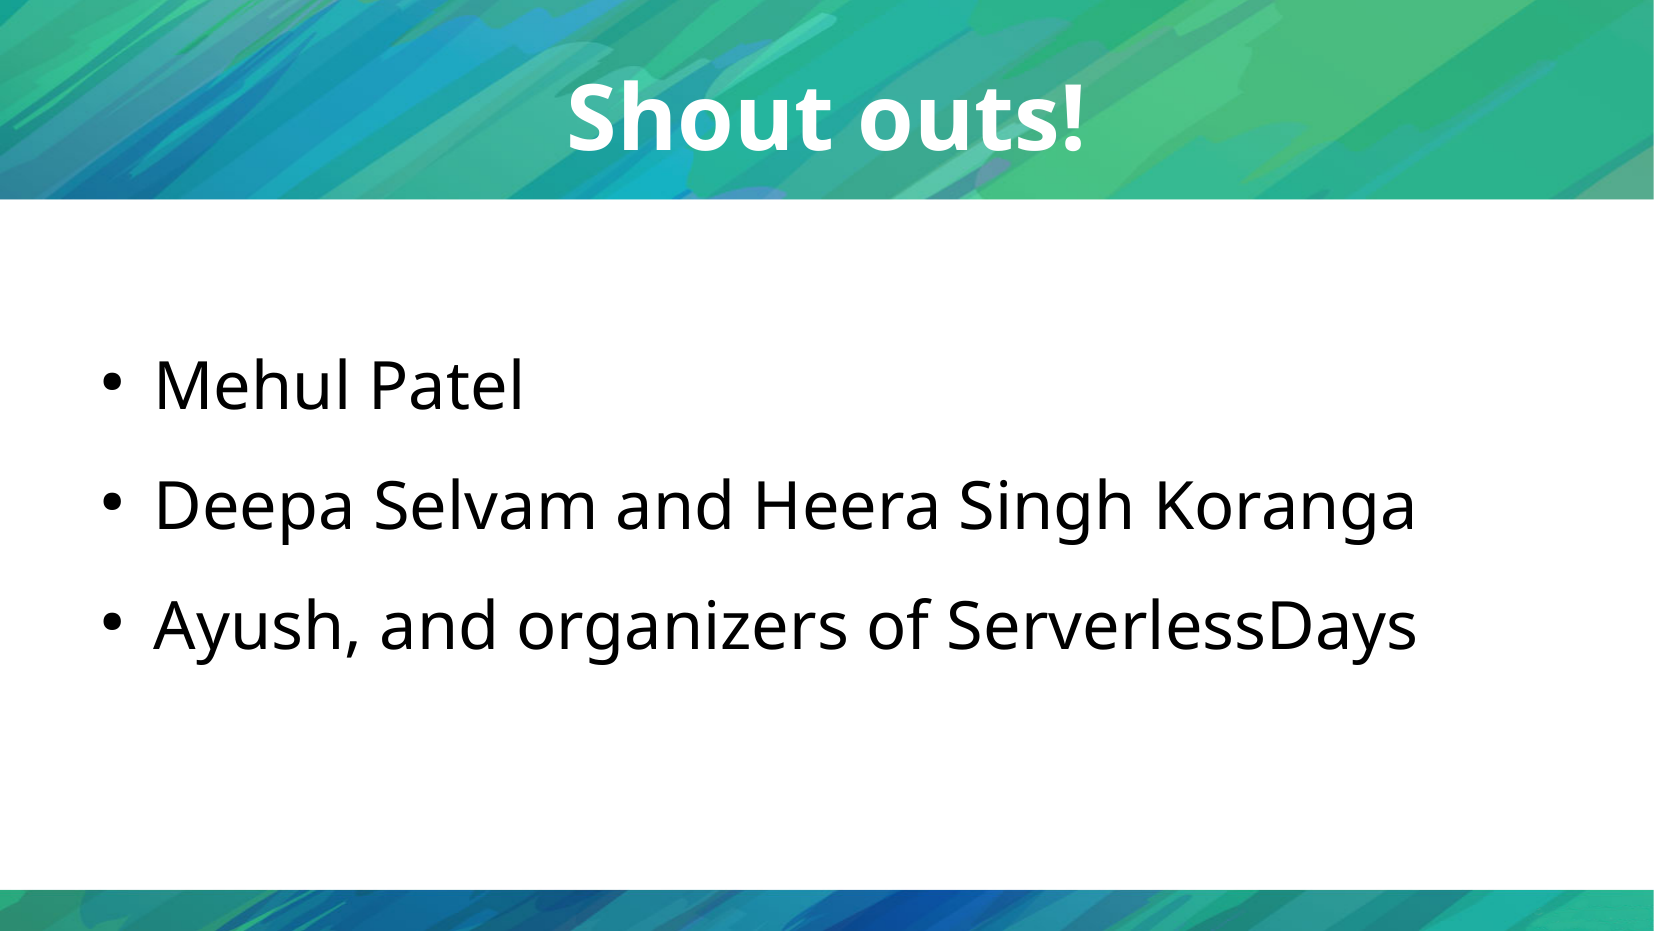

# Shout outs!
Mehul Patel
Deepa Selvam and Heera Singh Koranga
Ayush, and organizers of ServerlessDays